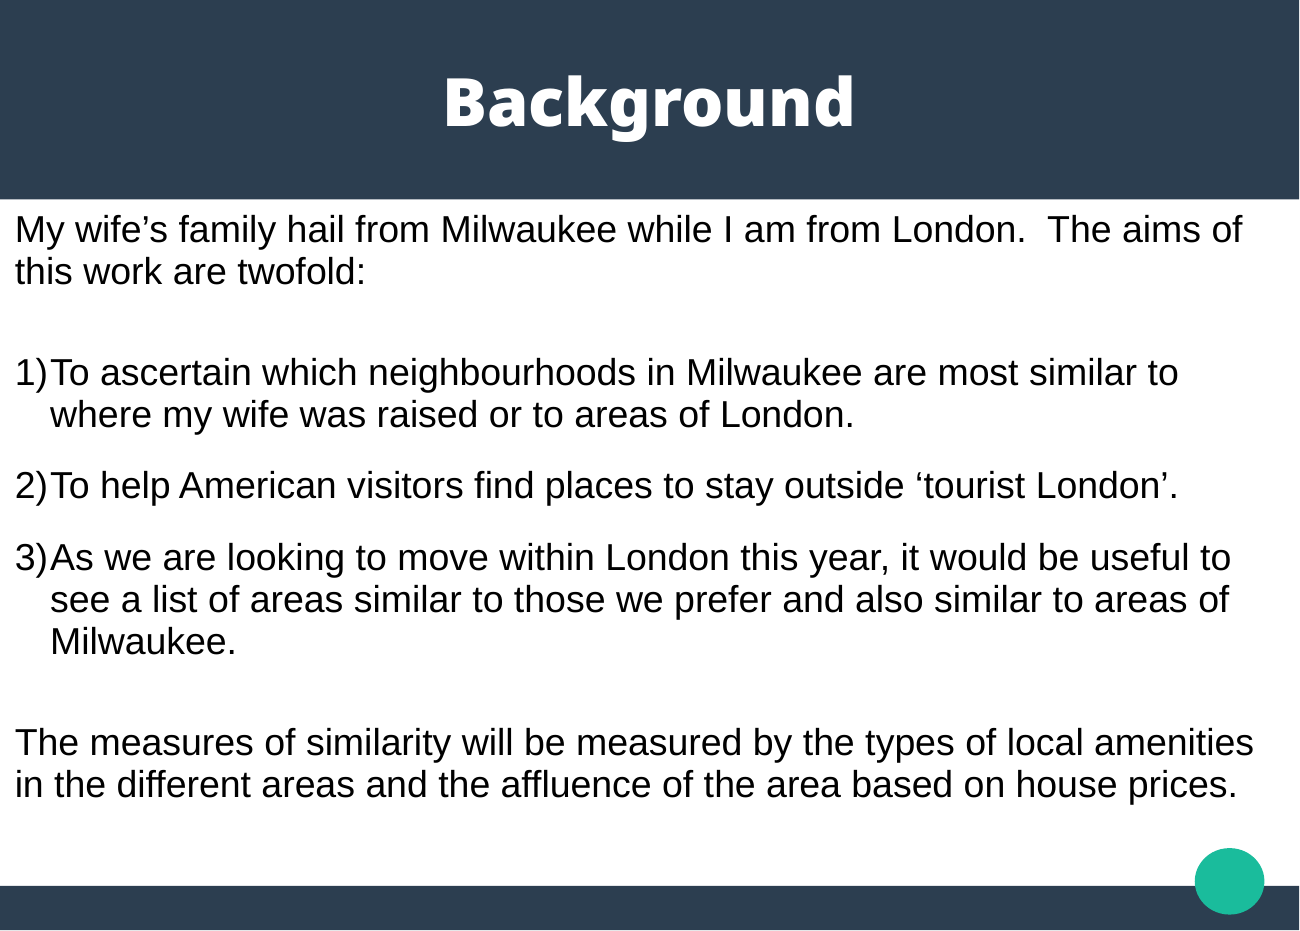

# Background
My wife’s family hail from Milwaukee while I am from London. The aims of this work are twofold:
To ascertain which neighbourhoods in Milwaukee are most similar to where my wife was raised or to areas of London.
To help American visitors find places to stay outside ‘tourist London’.
As we are looking to move within London this year, it would be useful to see a list of areas similar to those we prefer and also similar to areas of Milwaukee.
The measures of similarity will be measured by the types of local amenities in the different areas and the affluence of the area based on house prices.